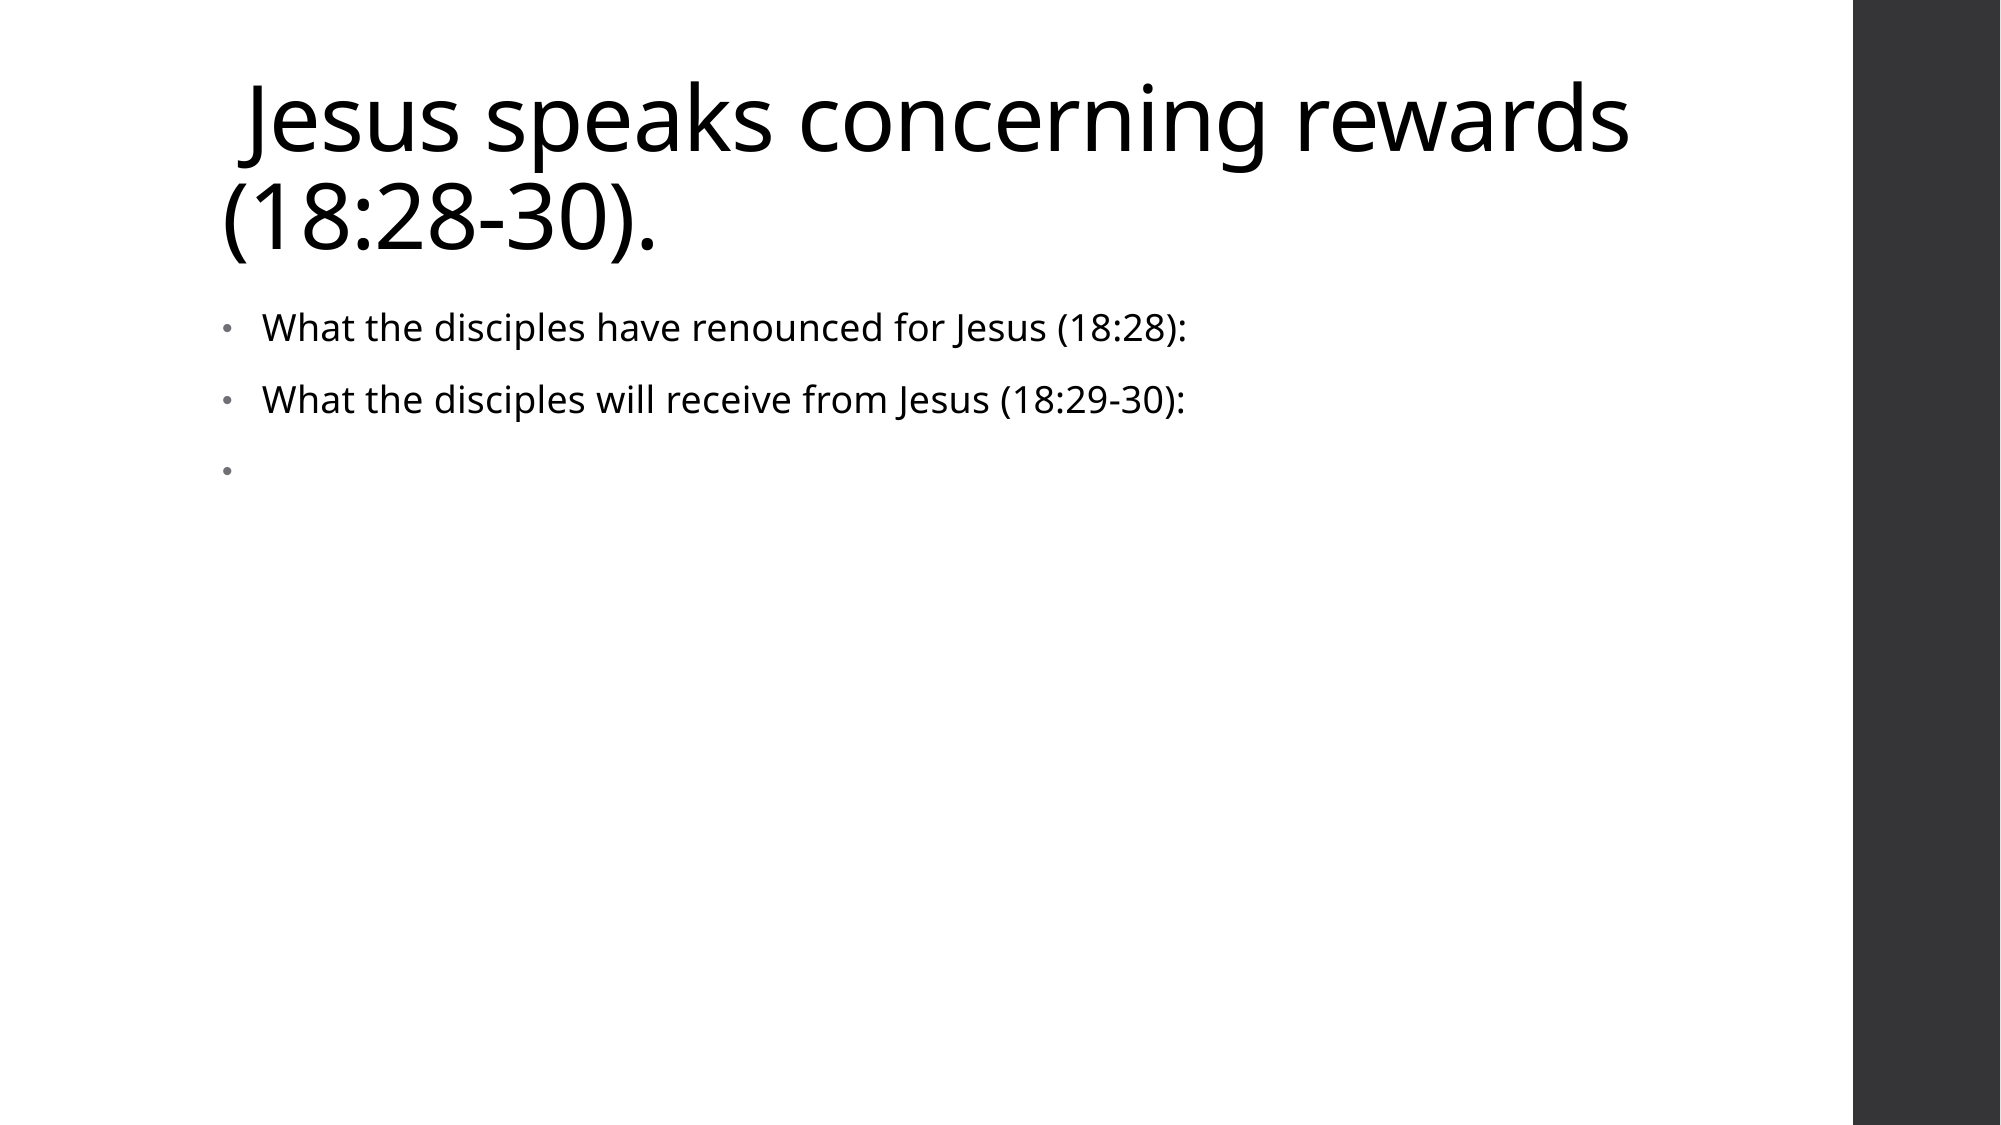

# Jesus speaks concerning rewards (18:28-30).
 What the disciples have renounced for Jesus (18:28):
 What the disciples will receive from Jesus (18:29-30):